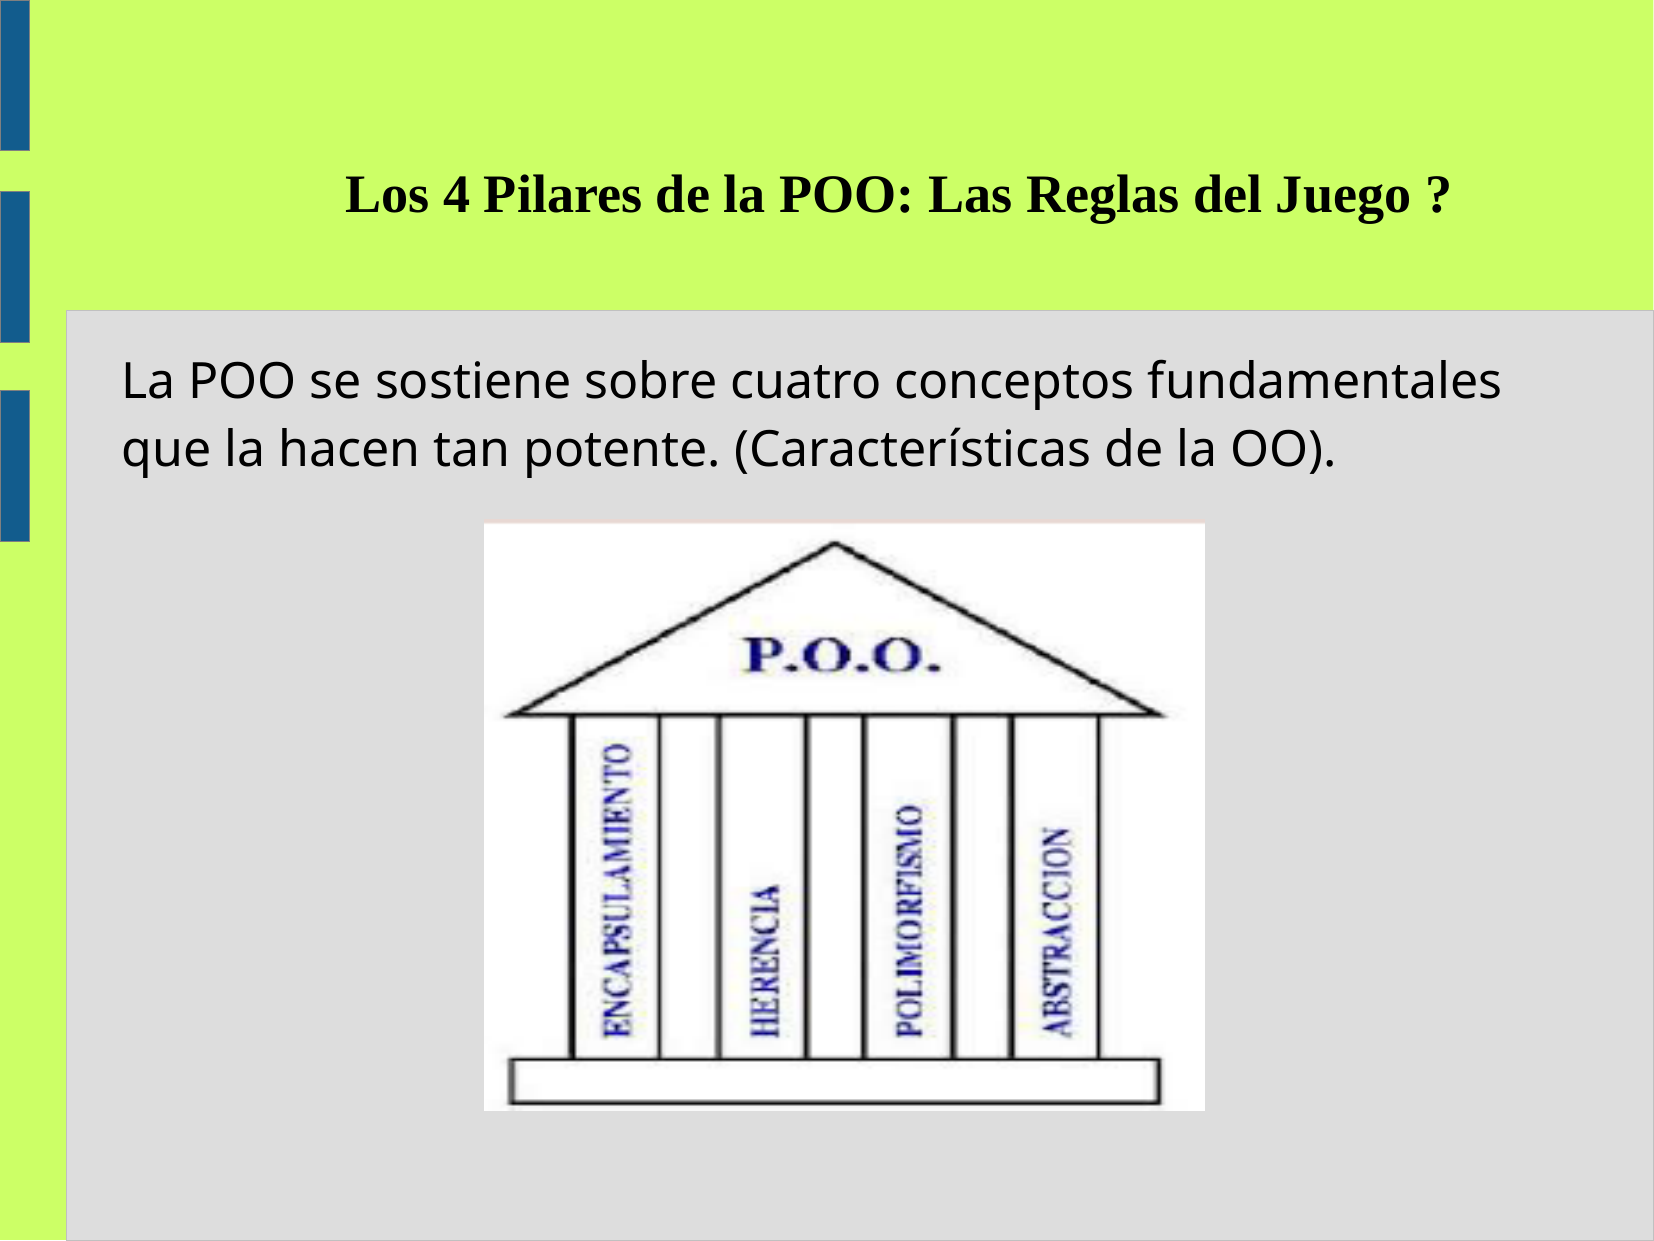

# Los 4 Pilares de la POO: Las Reglas del Juego ?
La POO se sostiene sobre cuatro conceptos fundamentales que la hacen tan potente. (Características de la OO).